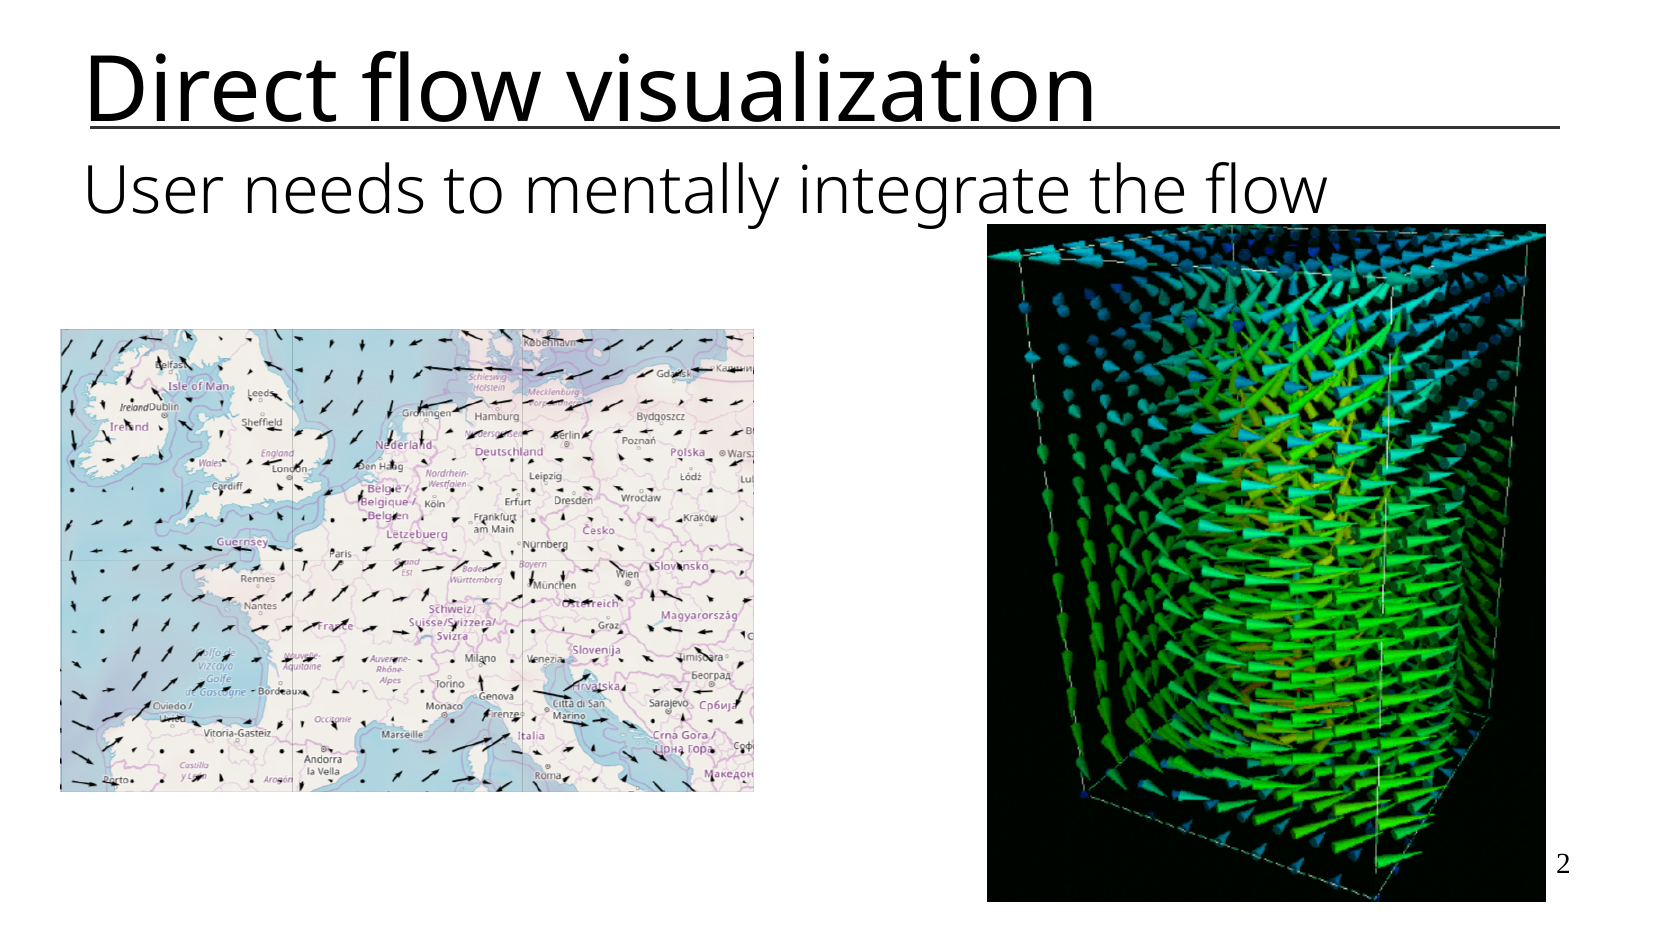

# Direct flow visualization
User needs to mentally integrate the flow
2